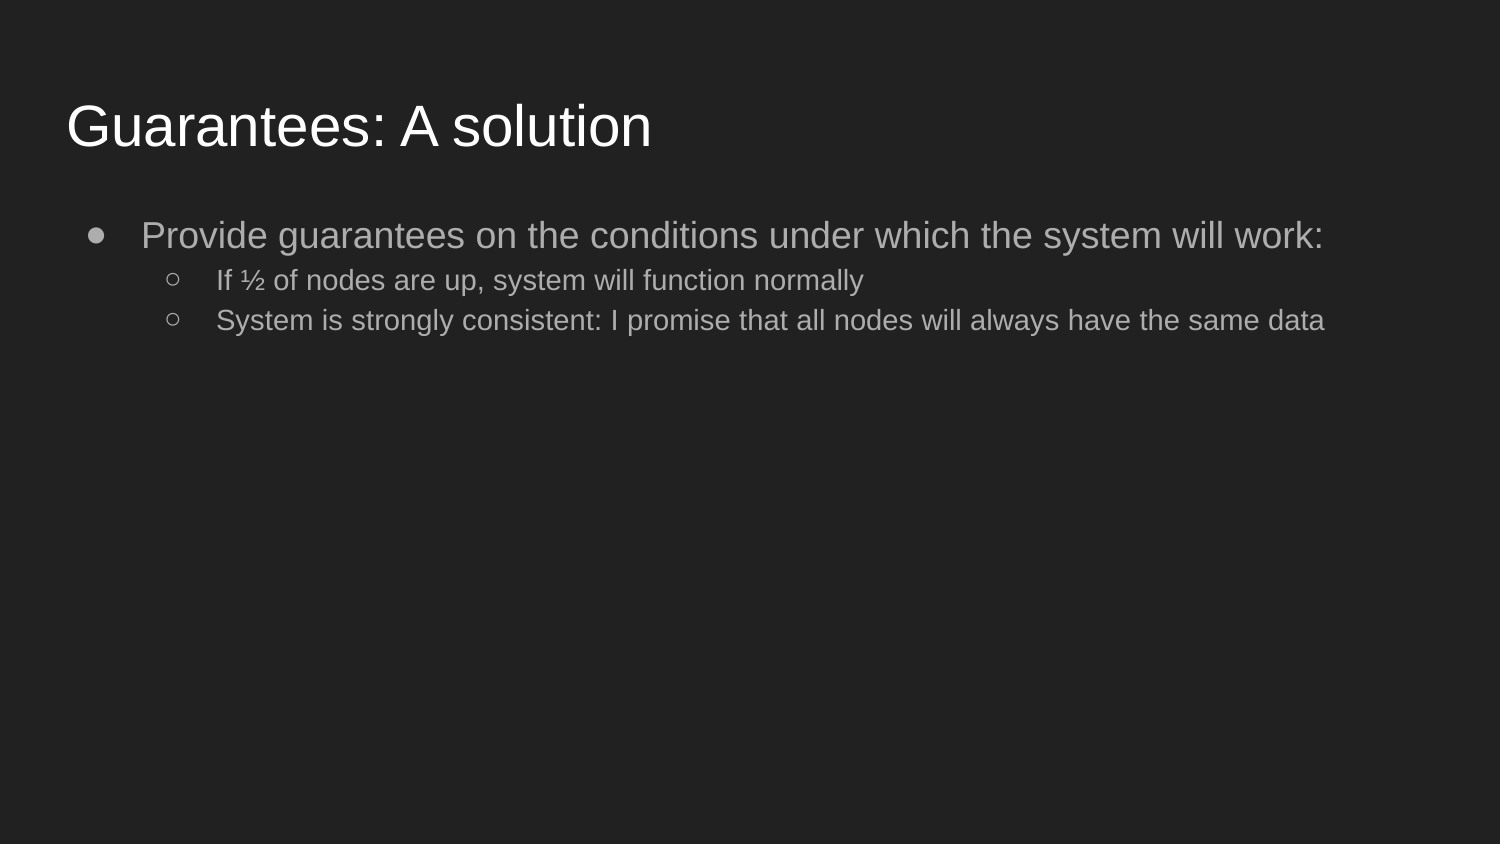

# Guarantees: A solution
Provide guarantees on the conditions under which the system will work:
If ½ of nodes are up, system will function normally
System is strongly consistent: I promise that all nodes will always have the same data